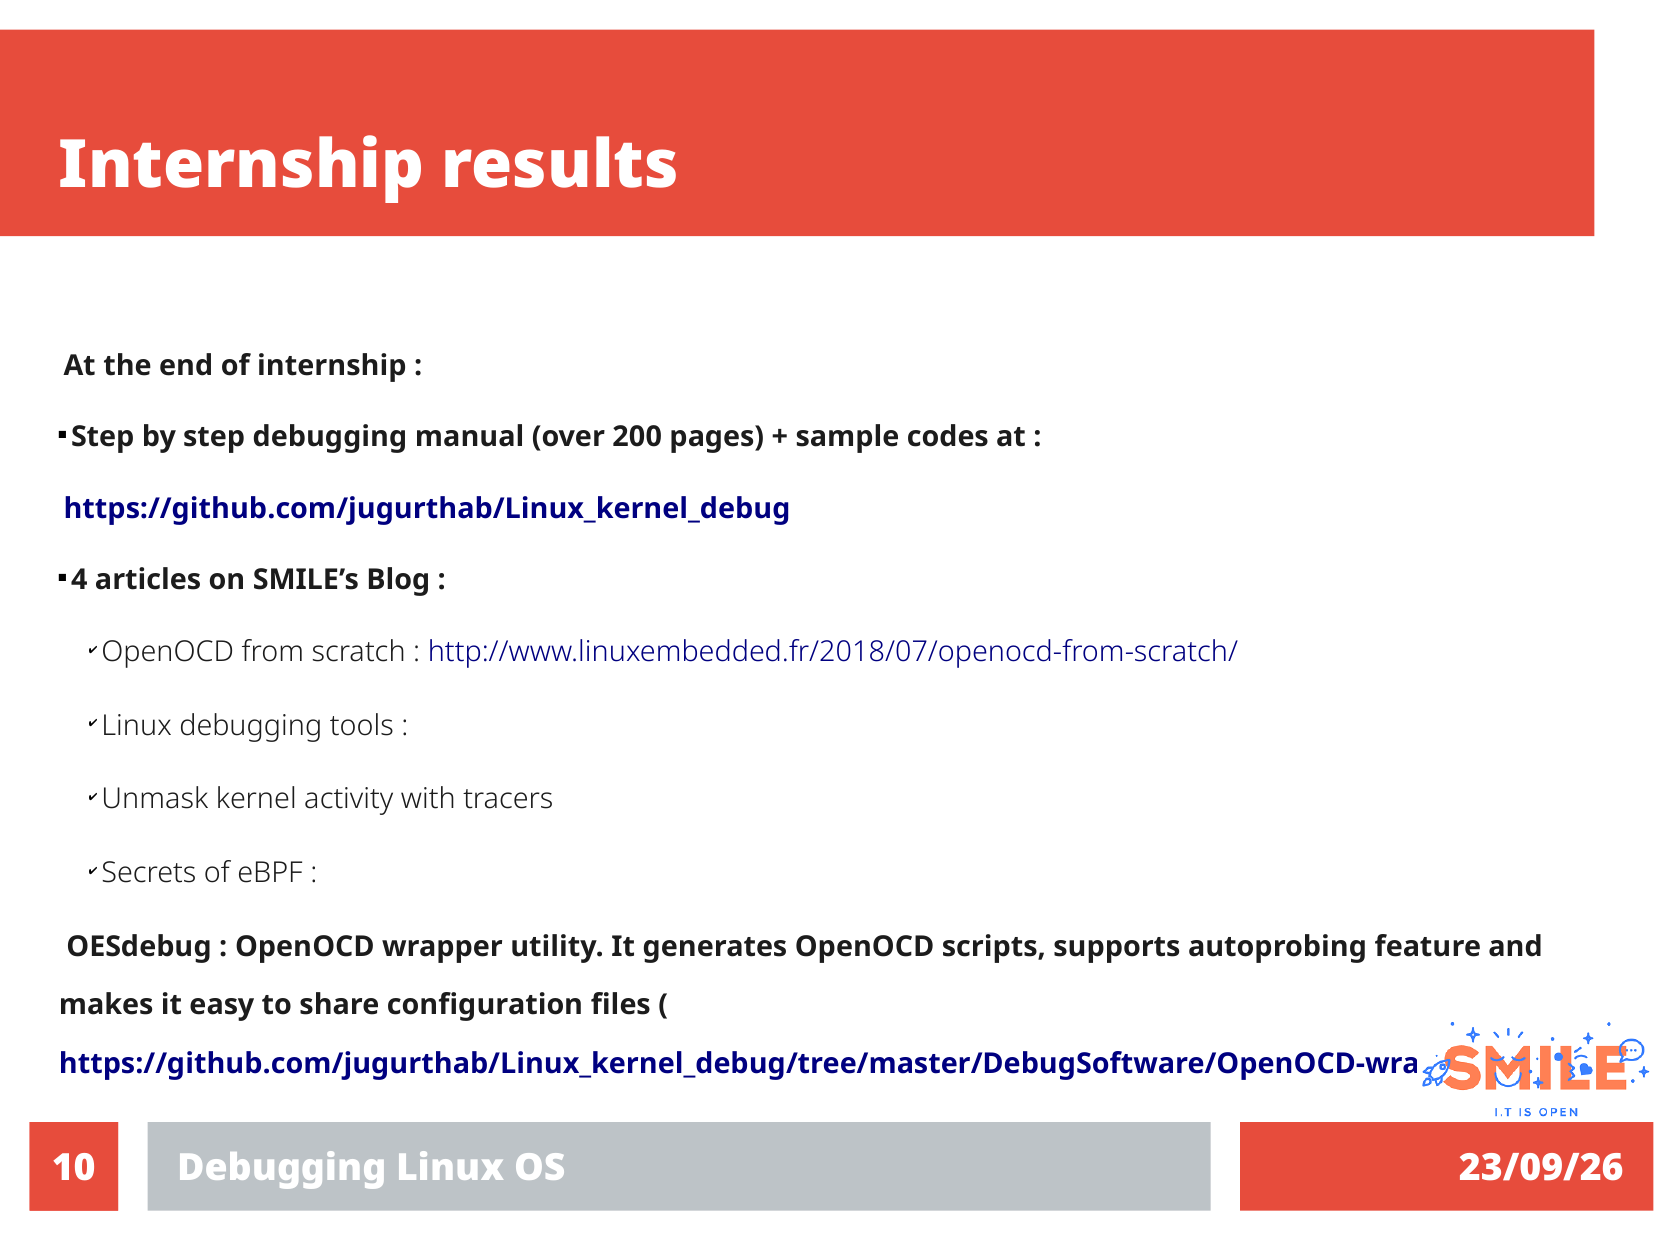

# Internship results
At the end of internship :
 Step by step debugging manual (over 200 pages) + sample codes at :
https://github.com/jugurthab/Linux_kernel_debug
 4 articles on SMILE’s Blog :
 OpenOCD from scratch : http://www.linuxembedded.fr/2018/07/openocd-from-scratch/
 Linux debugging tools :
 Unmask kernel activity with tracers
 Secrets of eBPF :
 OESdebug : OpenOCD wrapper utility. It generates OpenOCD scripts, supports autoprobing feature and makes it easy to share configuration files (https://github.com/jugurthab/Linux_kernel_debug/tree/master/DebugSoftware/OpenOCD-wrapper)
10
Debugging Linux OS